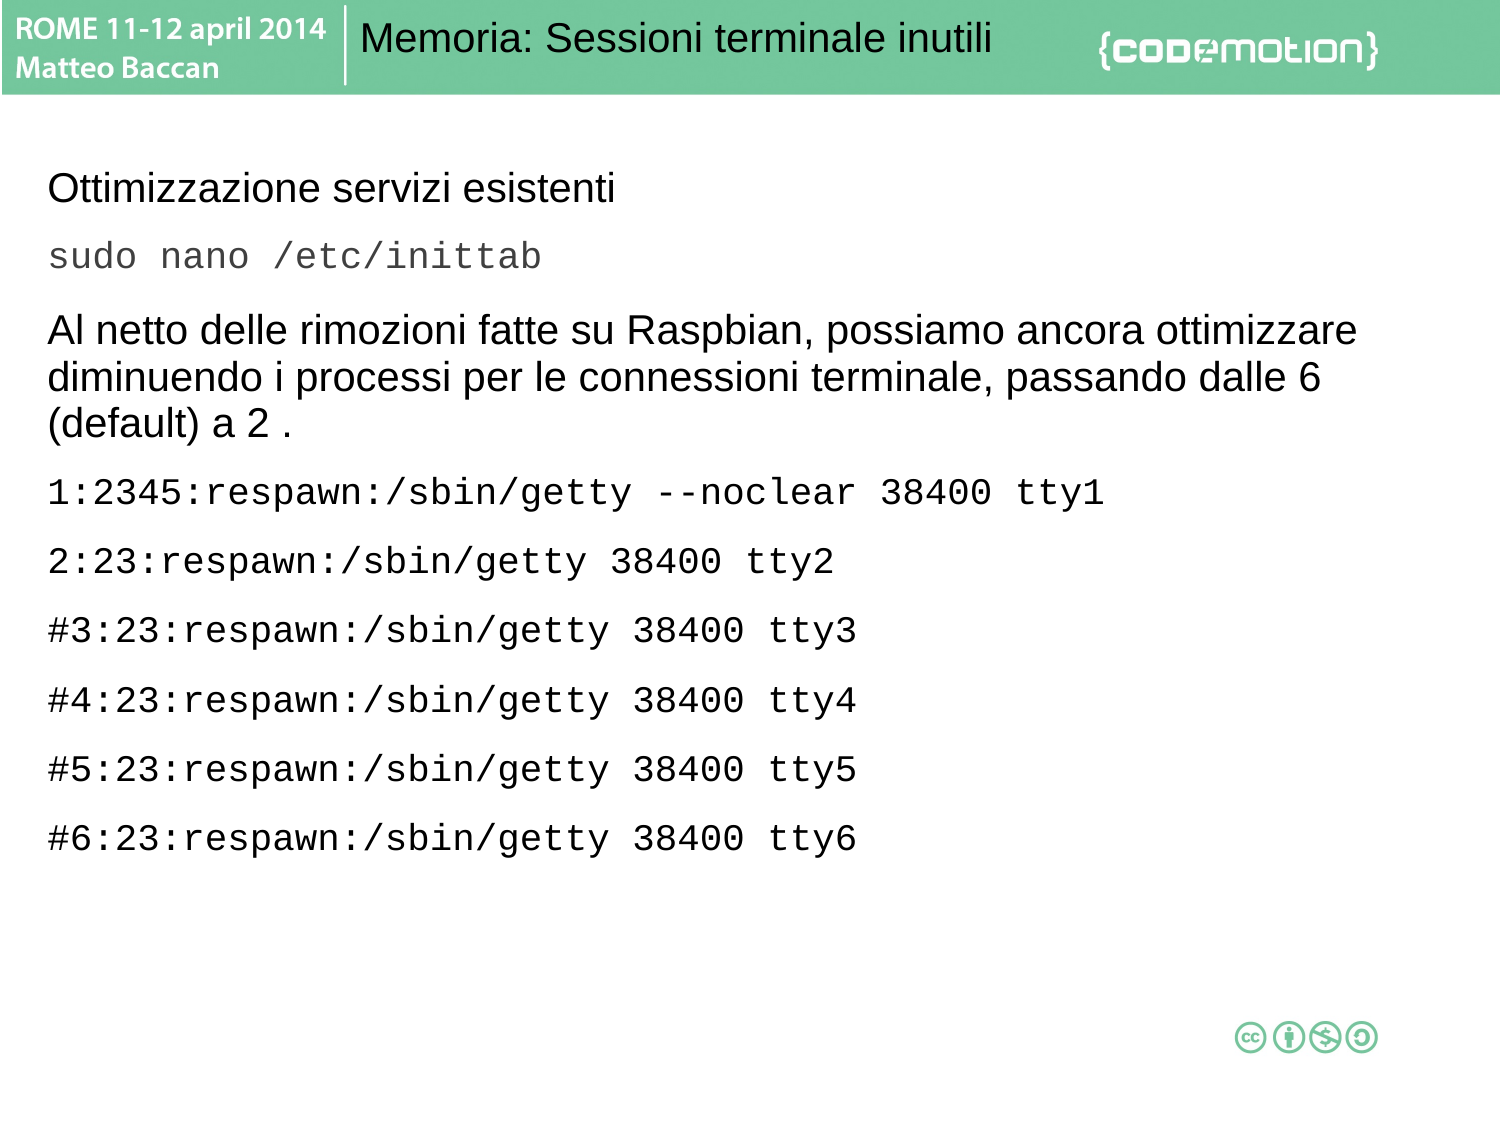

# Memoria: Sessioni terminale inutili
Ottimizzazione servizi esistenti
sudo nano /etc/inittab
Al netto delle rimozioni fatte su Raspbian, possiamo ancora ottimizzare diminuendo i processi per le connessioni terminale, passando dalle 6 (default) a 2 .
1:2345:respawn:/sbin/getty --noclear 38400 tty1
2:23:respawn:/sbin/getty 38400 tty2
#3:23:respawn:/sbin/getty 38400 tty3
#4:23:respawn:/sbin/getty 38400 tty4
#5:23:respawn:/sbin/getty 38400 tty5
#6:23:respawn:/sbin/getty 38400 tty6